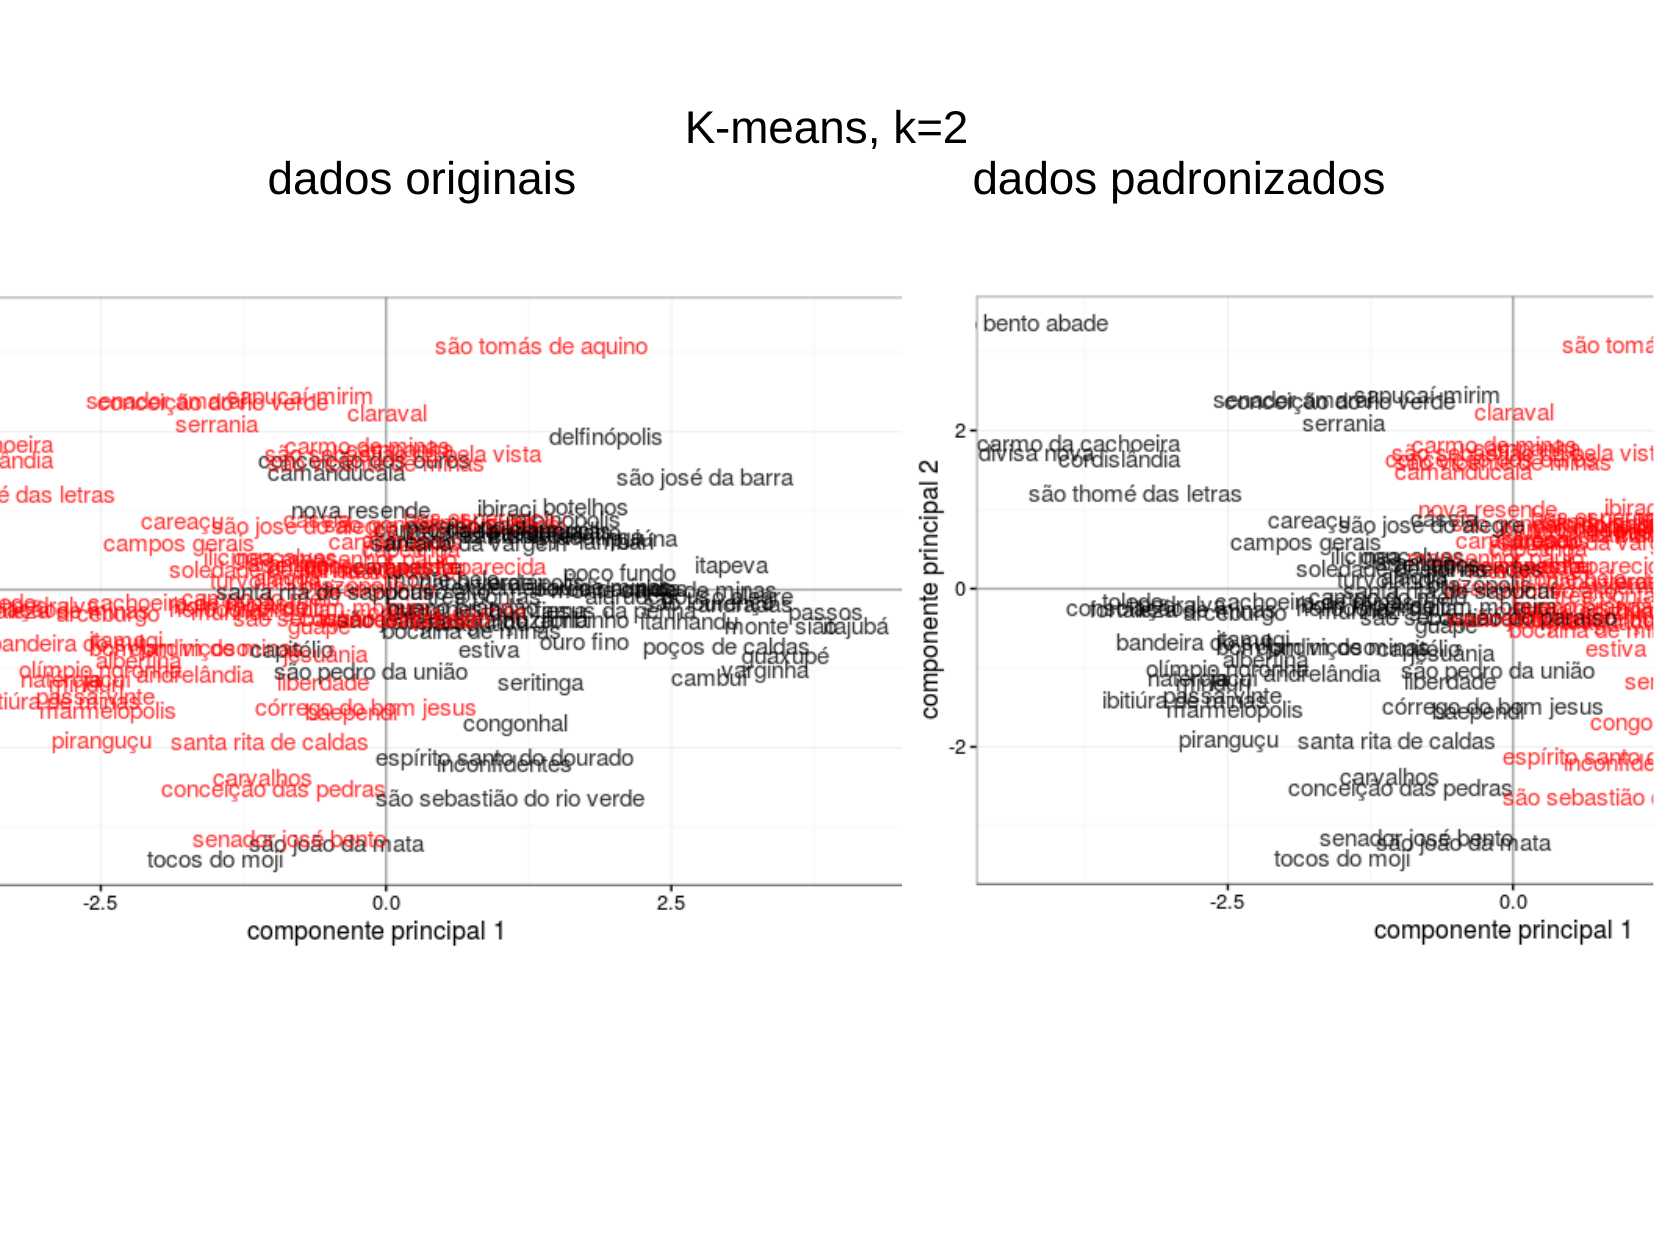

# K-means, k=2 dados originais dados padronizados